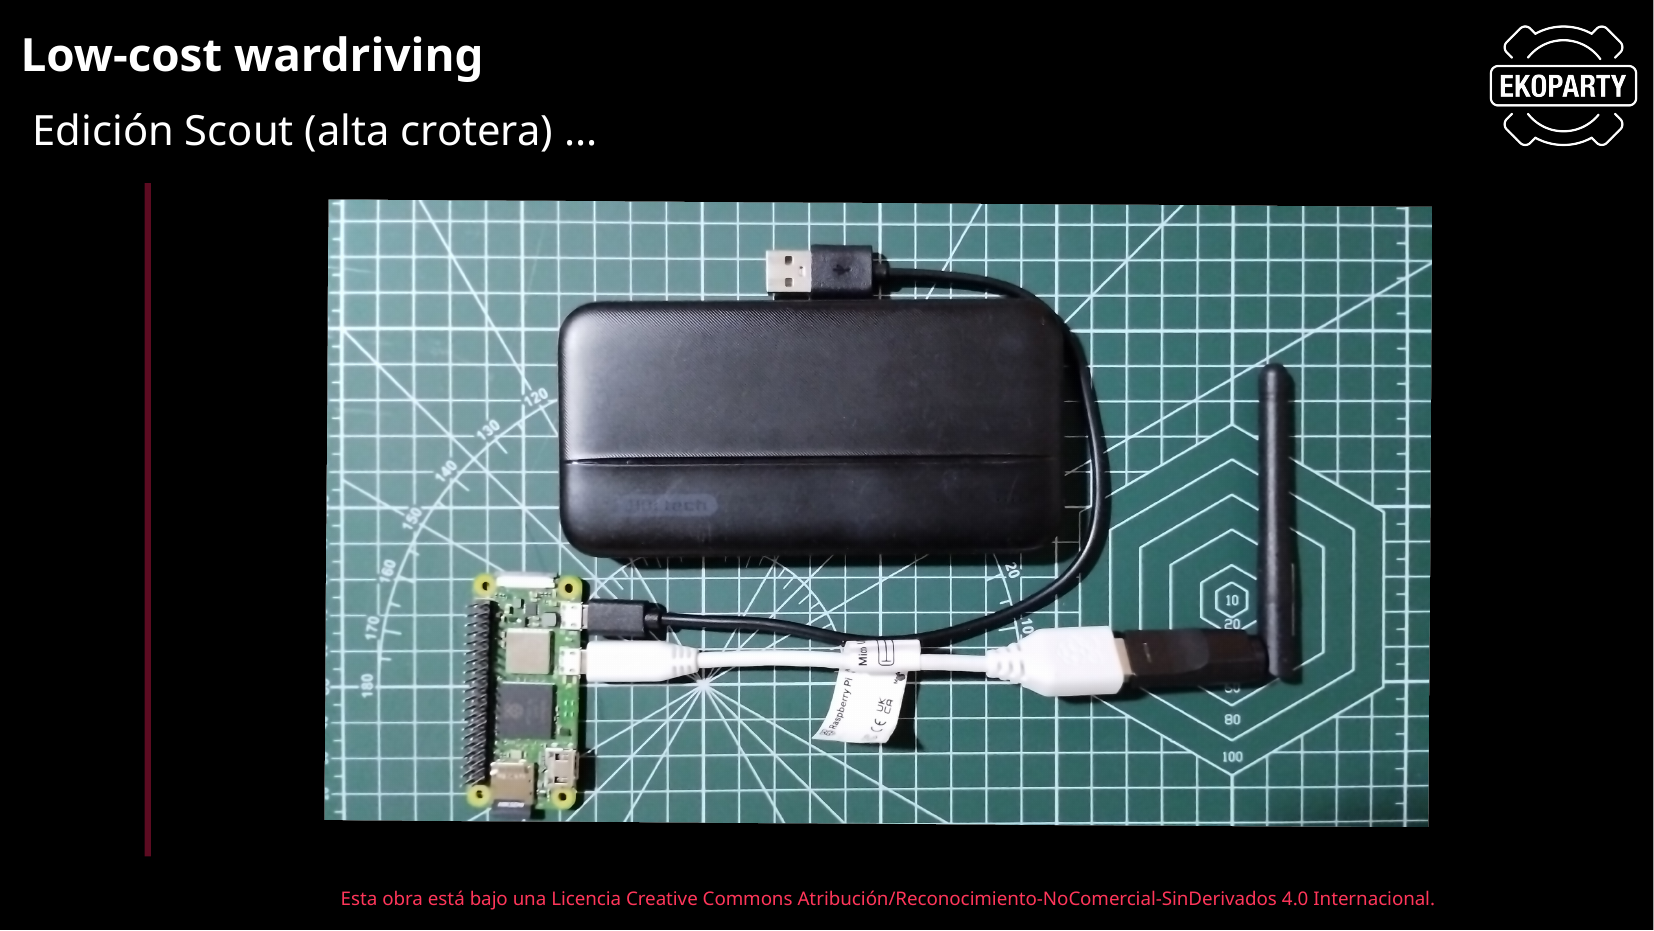

Low-cost wardriving
Edición Scout (alta crotera) ...
Esta obra está bajo una Licencia Creative Commons Atribución/Reconocimiento-NoComercial-SinDerivados 4.0 Internacional.